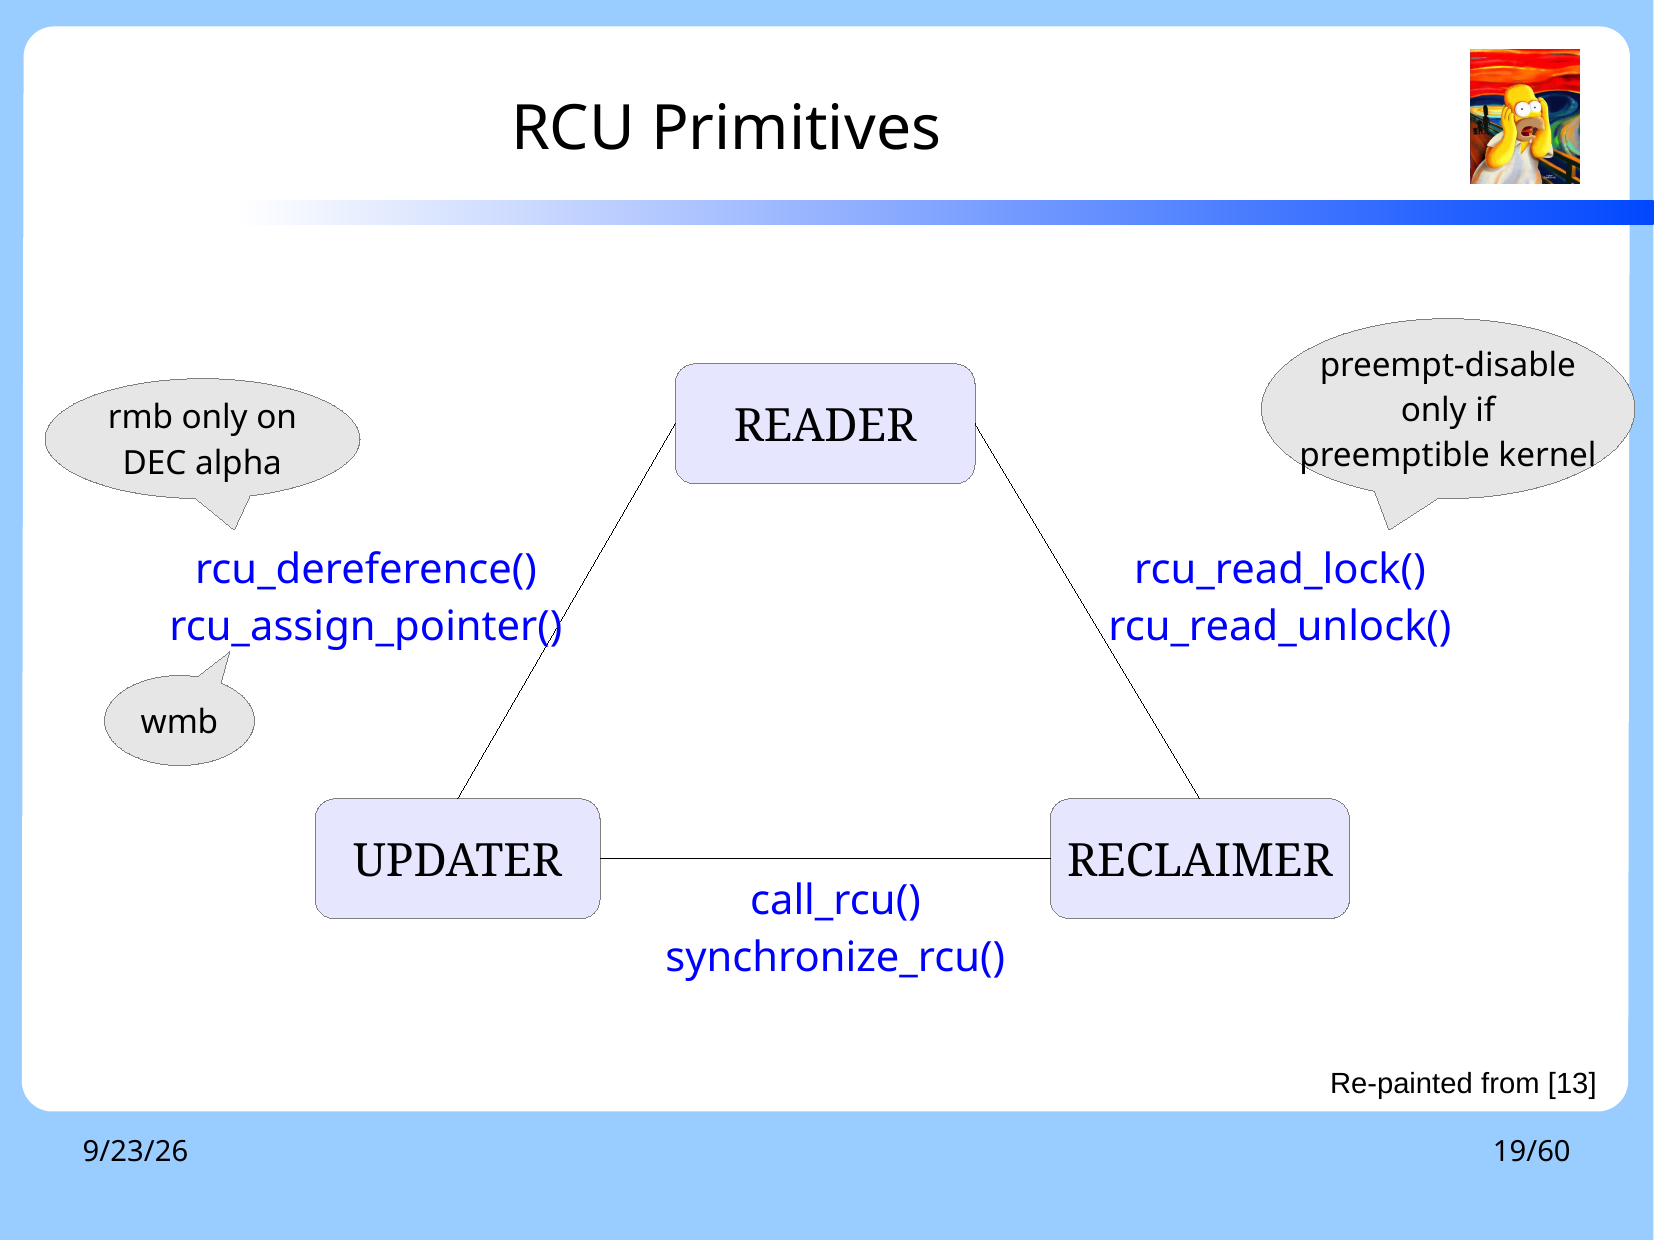

# RCU Primitives
preempt-disable
only if
preemptible kernel
READER
rmb only on
DEC alpha
rcu_dereference()
rcu_assign_pointer()
rcu_read_lock()
rcu_read_unlock()
wmb
RECLAIMER
UPDATER
call_rcu()
synchronize_rcu()
Re-painted from [13]
19